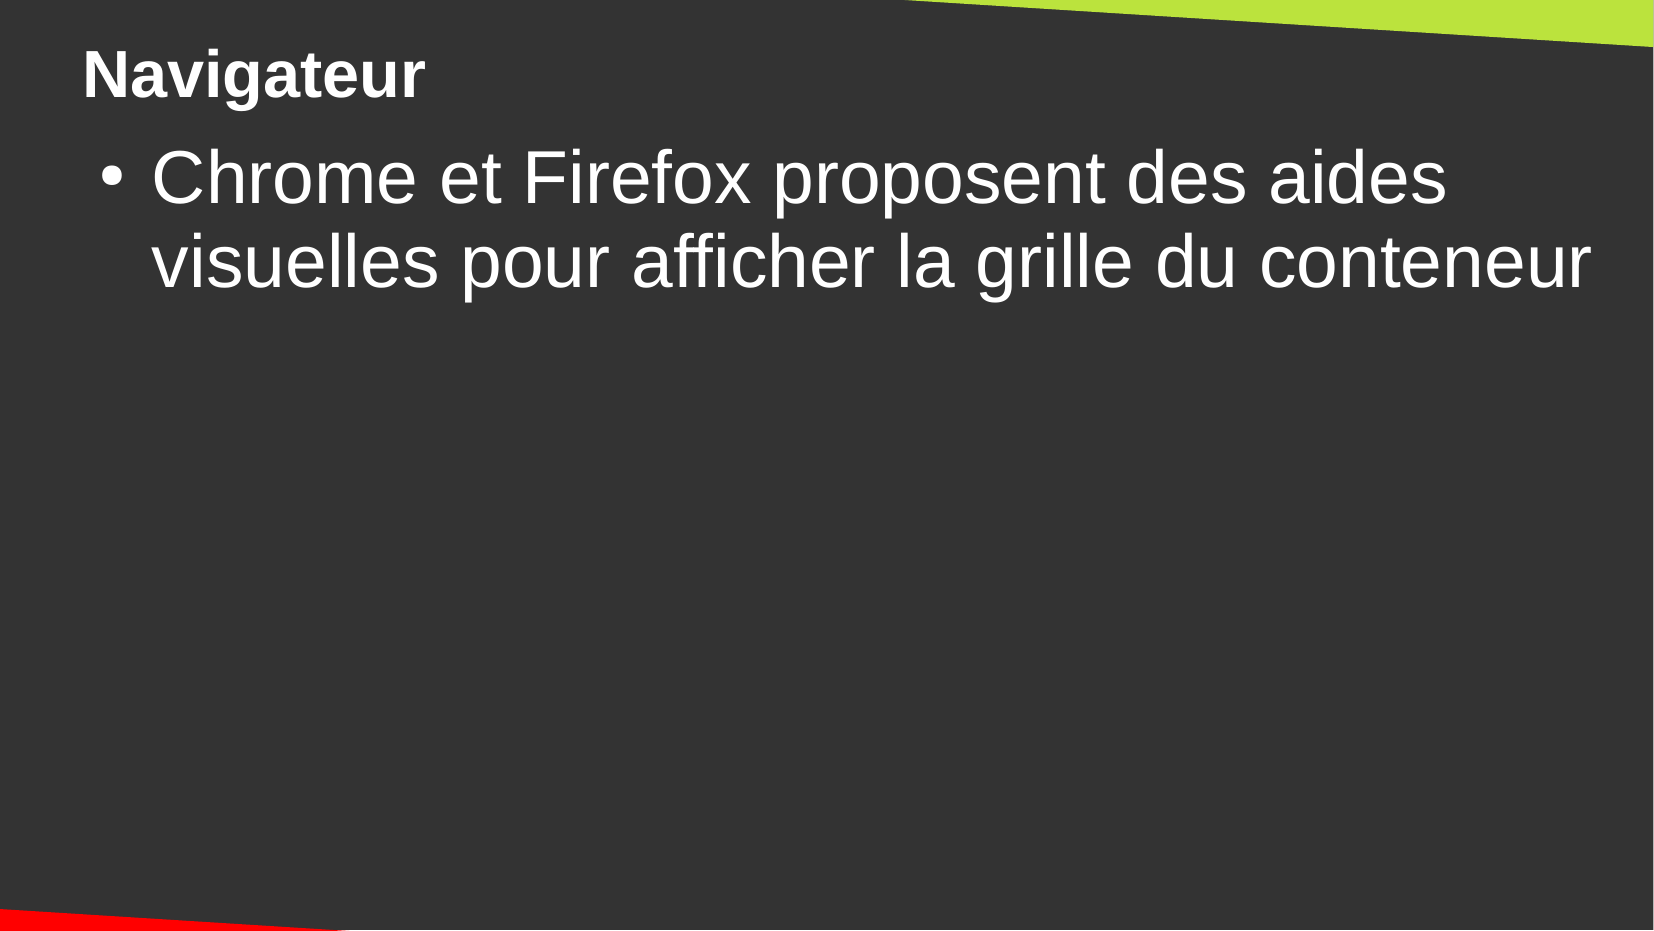

# Navigateur
Chrome et Firefox proposent des aides visuelles pour afficher la grille du conteneur